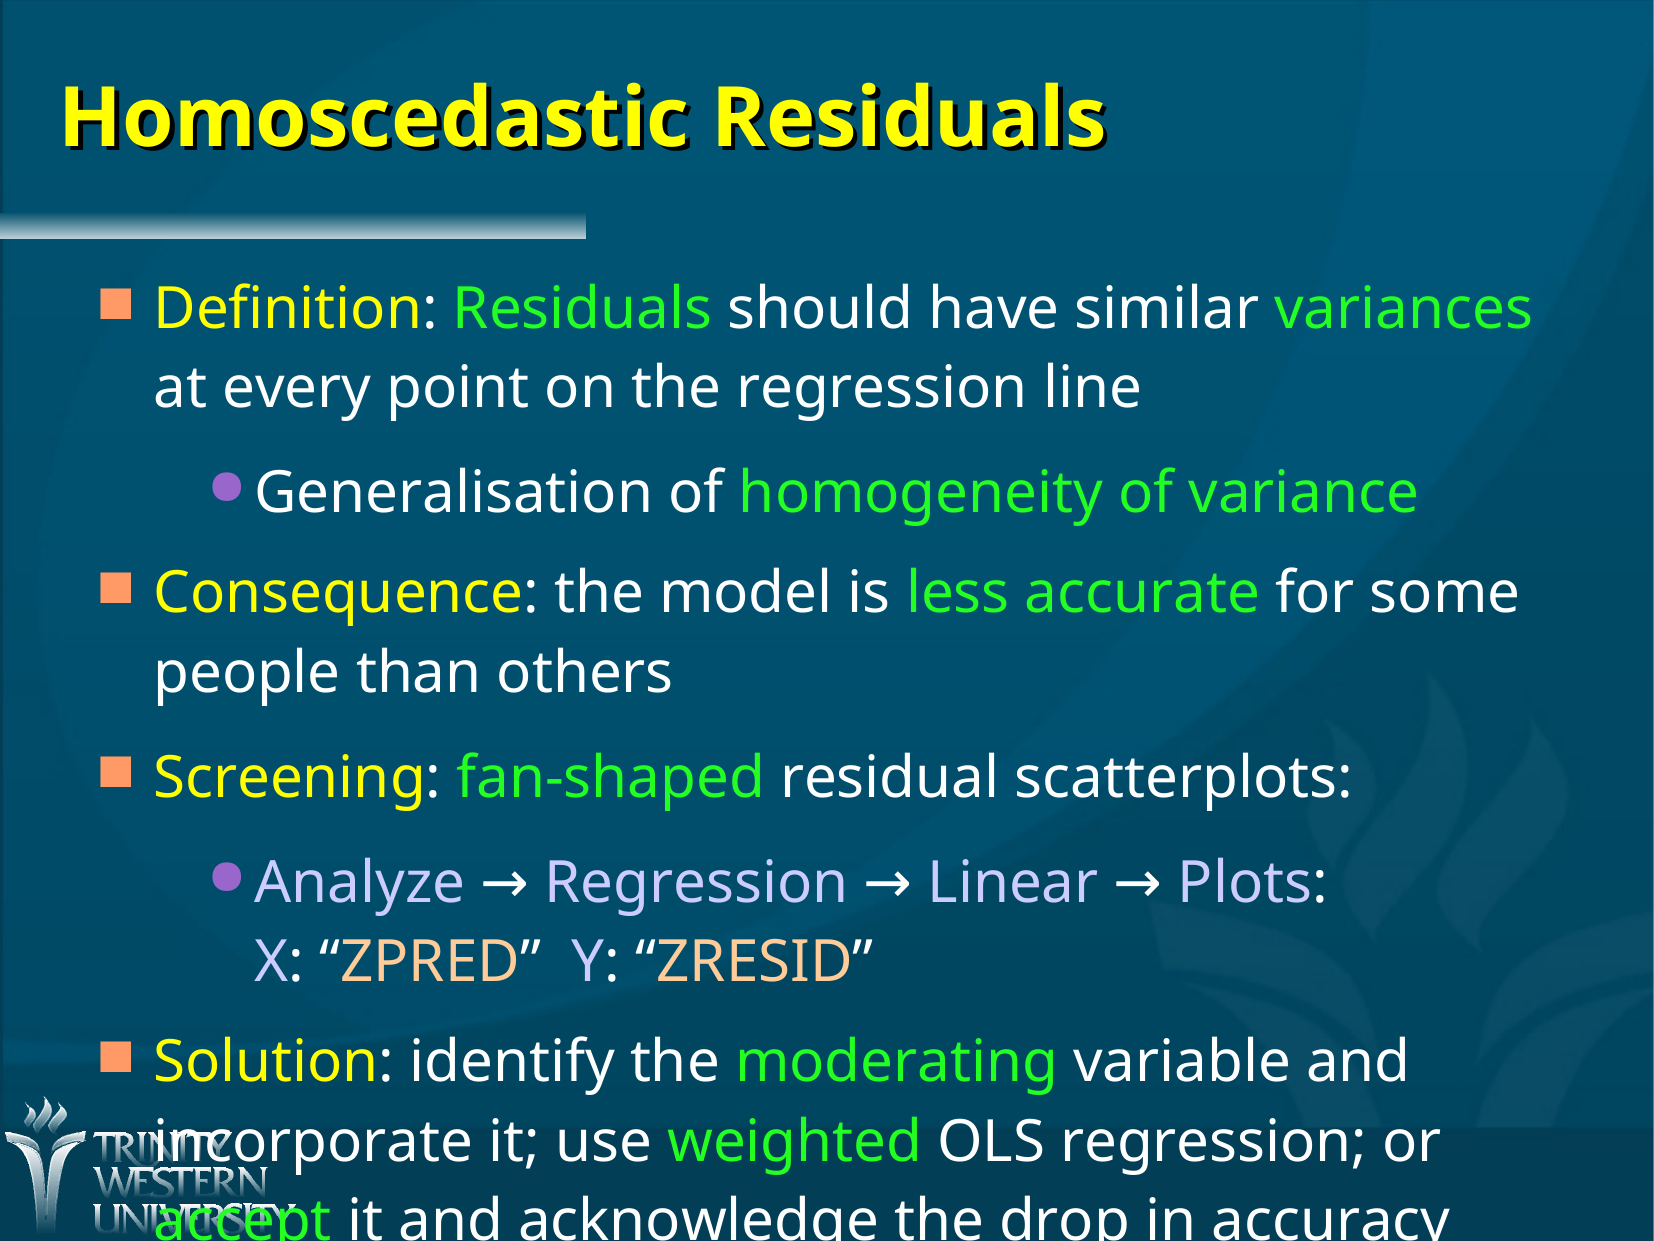

# Homoscedastic Residuals
Definition: Residuals should have similar variances at every point on the regression line
Generalisation of homogeneity of variance
Consequence: the model is less accurate for some people than others
Screening: fan-shaped residual scatterplots:
Analyze → Regression → Linear → Plots:
X: “ZPRED” Y: “ZRESID”
Solution: identify the moderating variable and incorporate it; use weighted OLS regression; or accept it and acknowledge the drop in accuracy